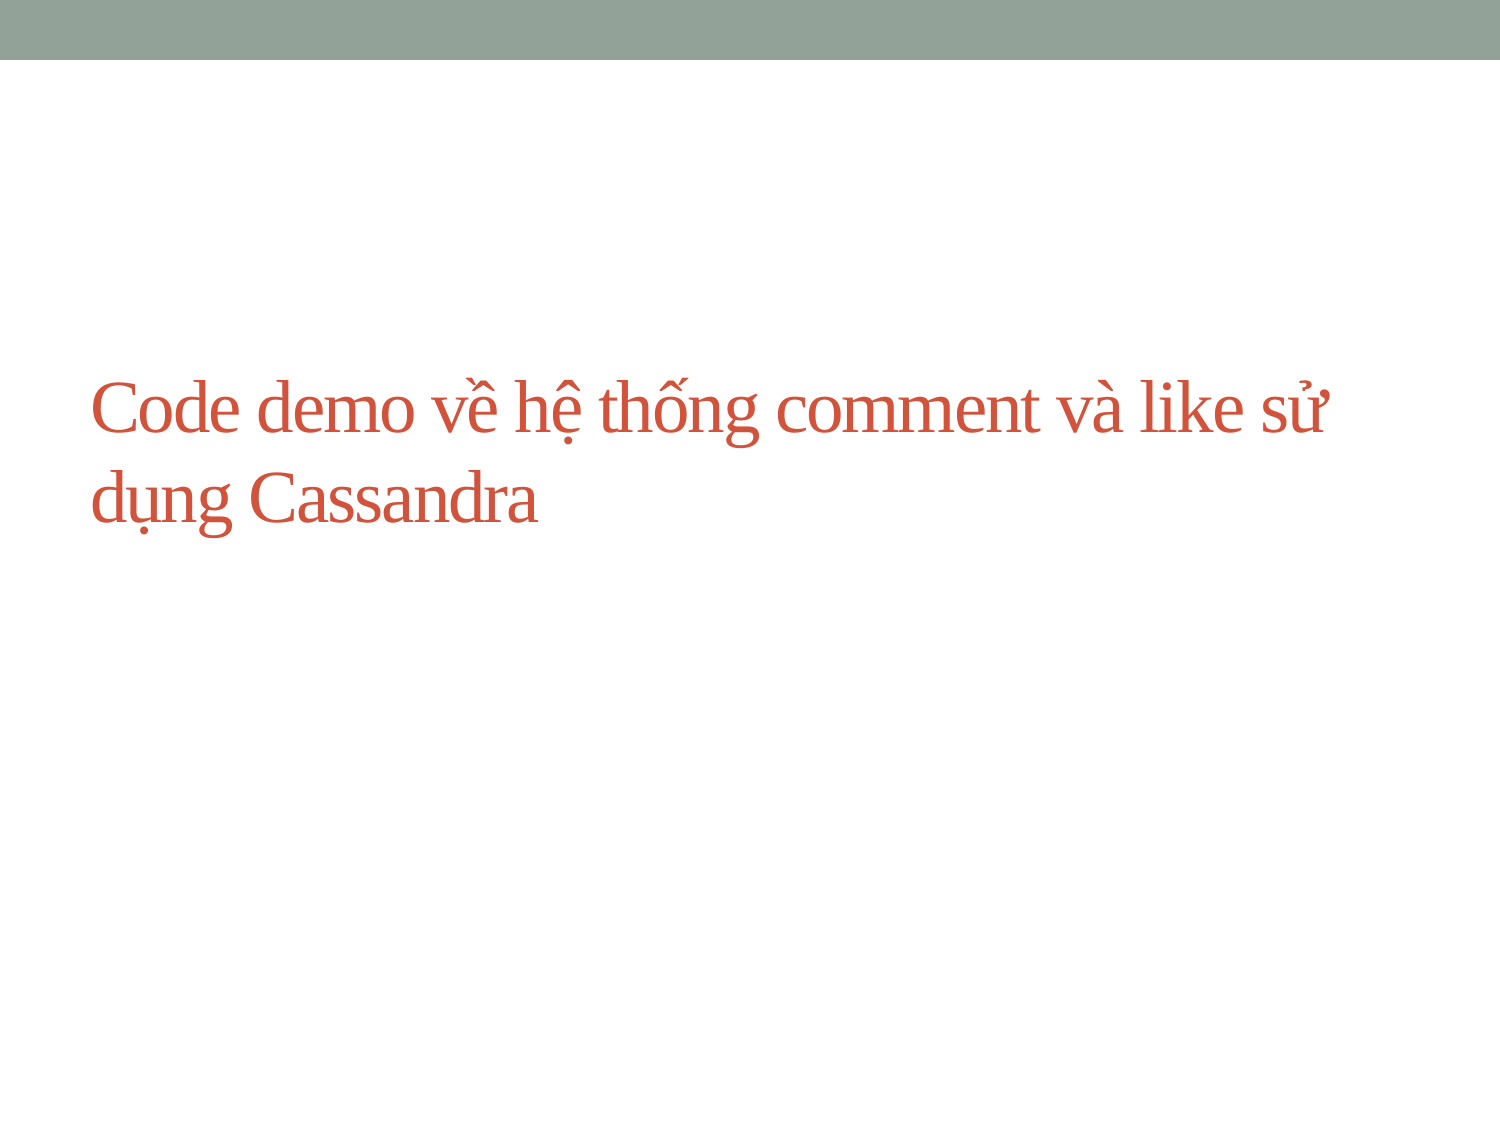

# Code demo về hệ thống comment và like sử dụng Cassandra